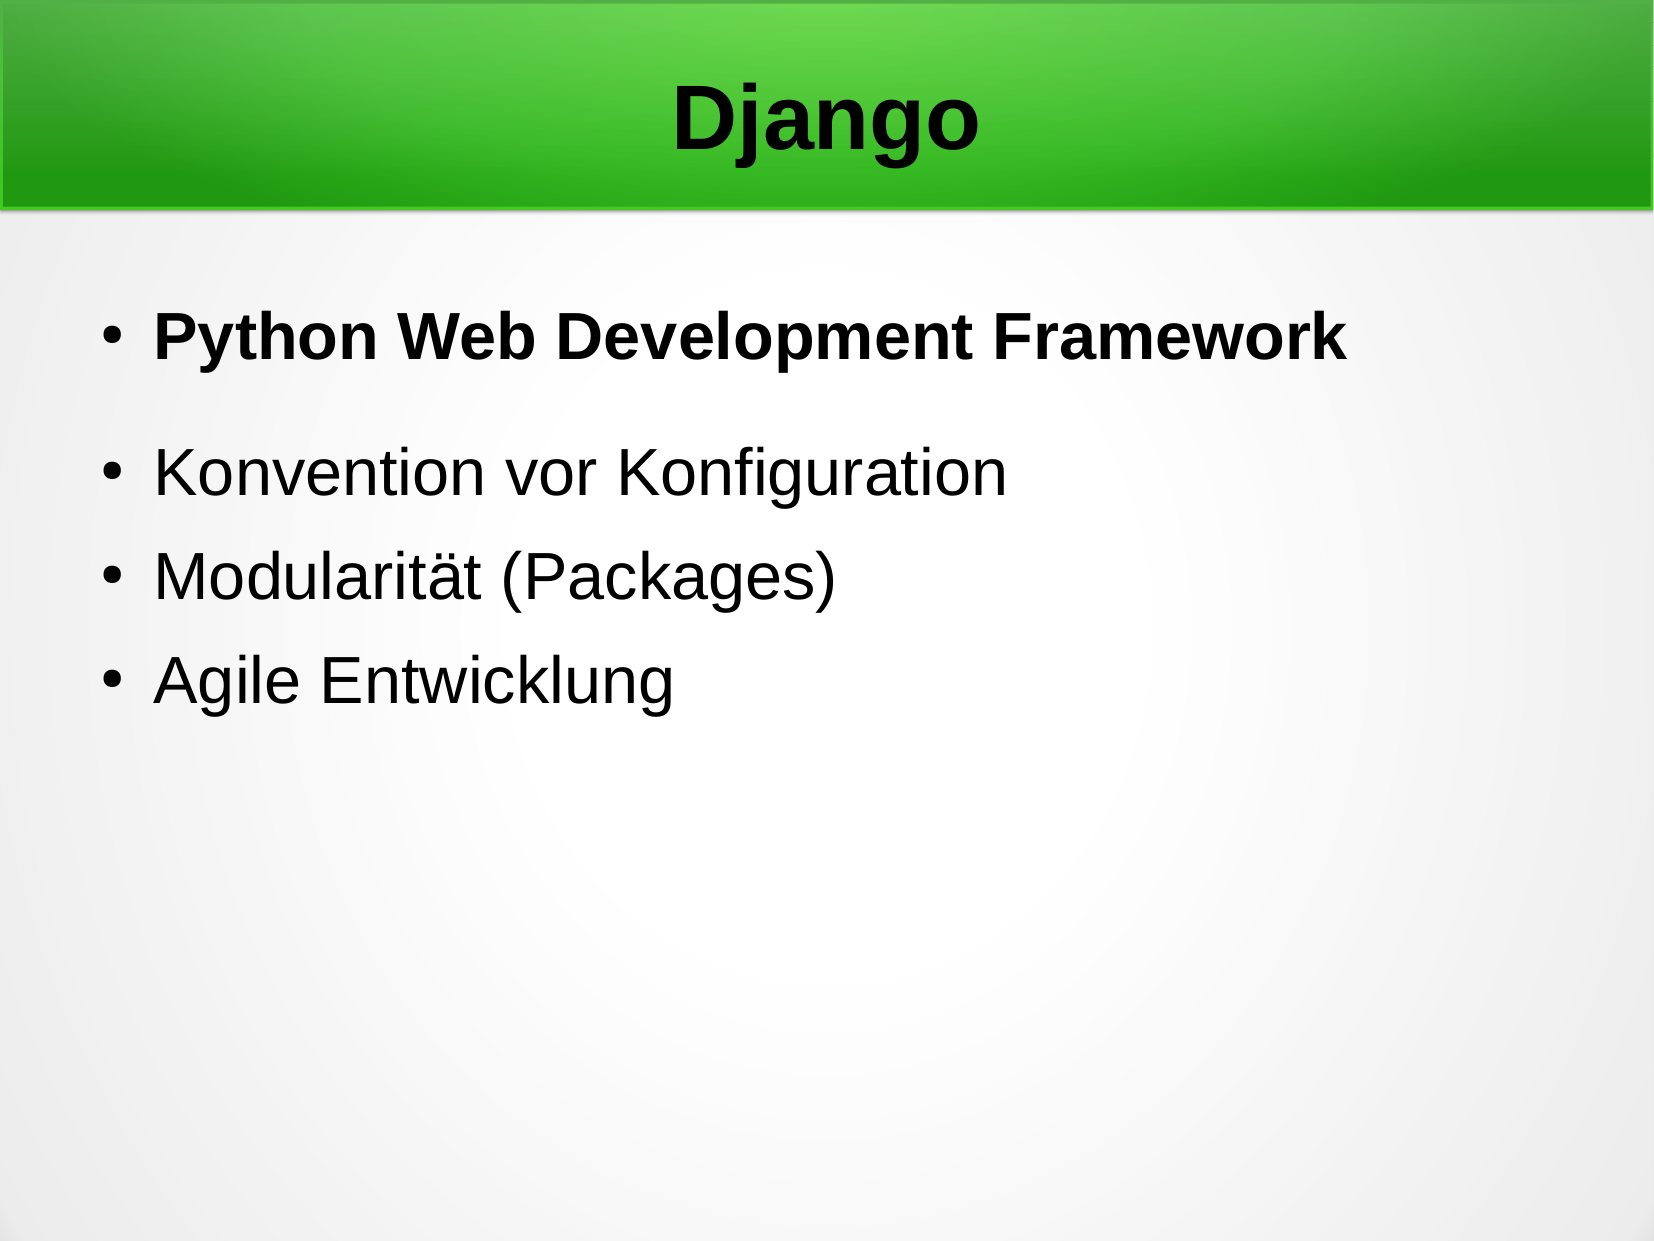

# Django
Python Web Development Framework
Konvention vor Konfiguration
Modularität (Packages)
Agile Entwicklung